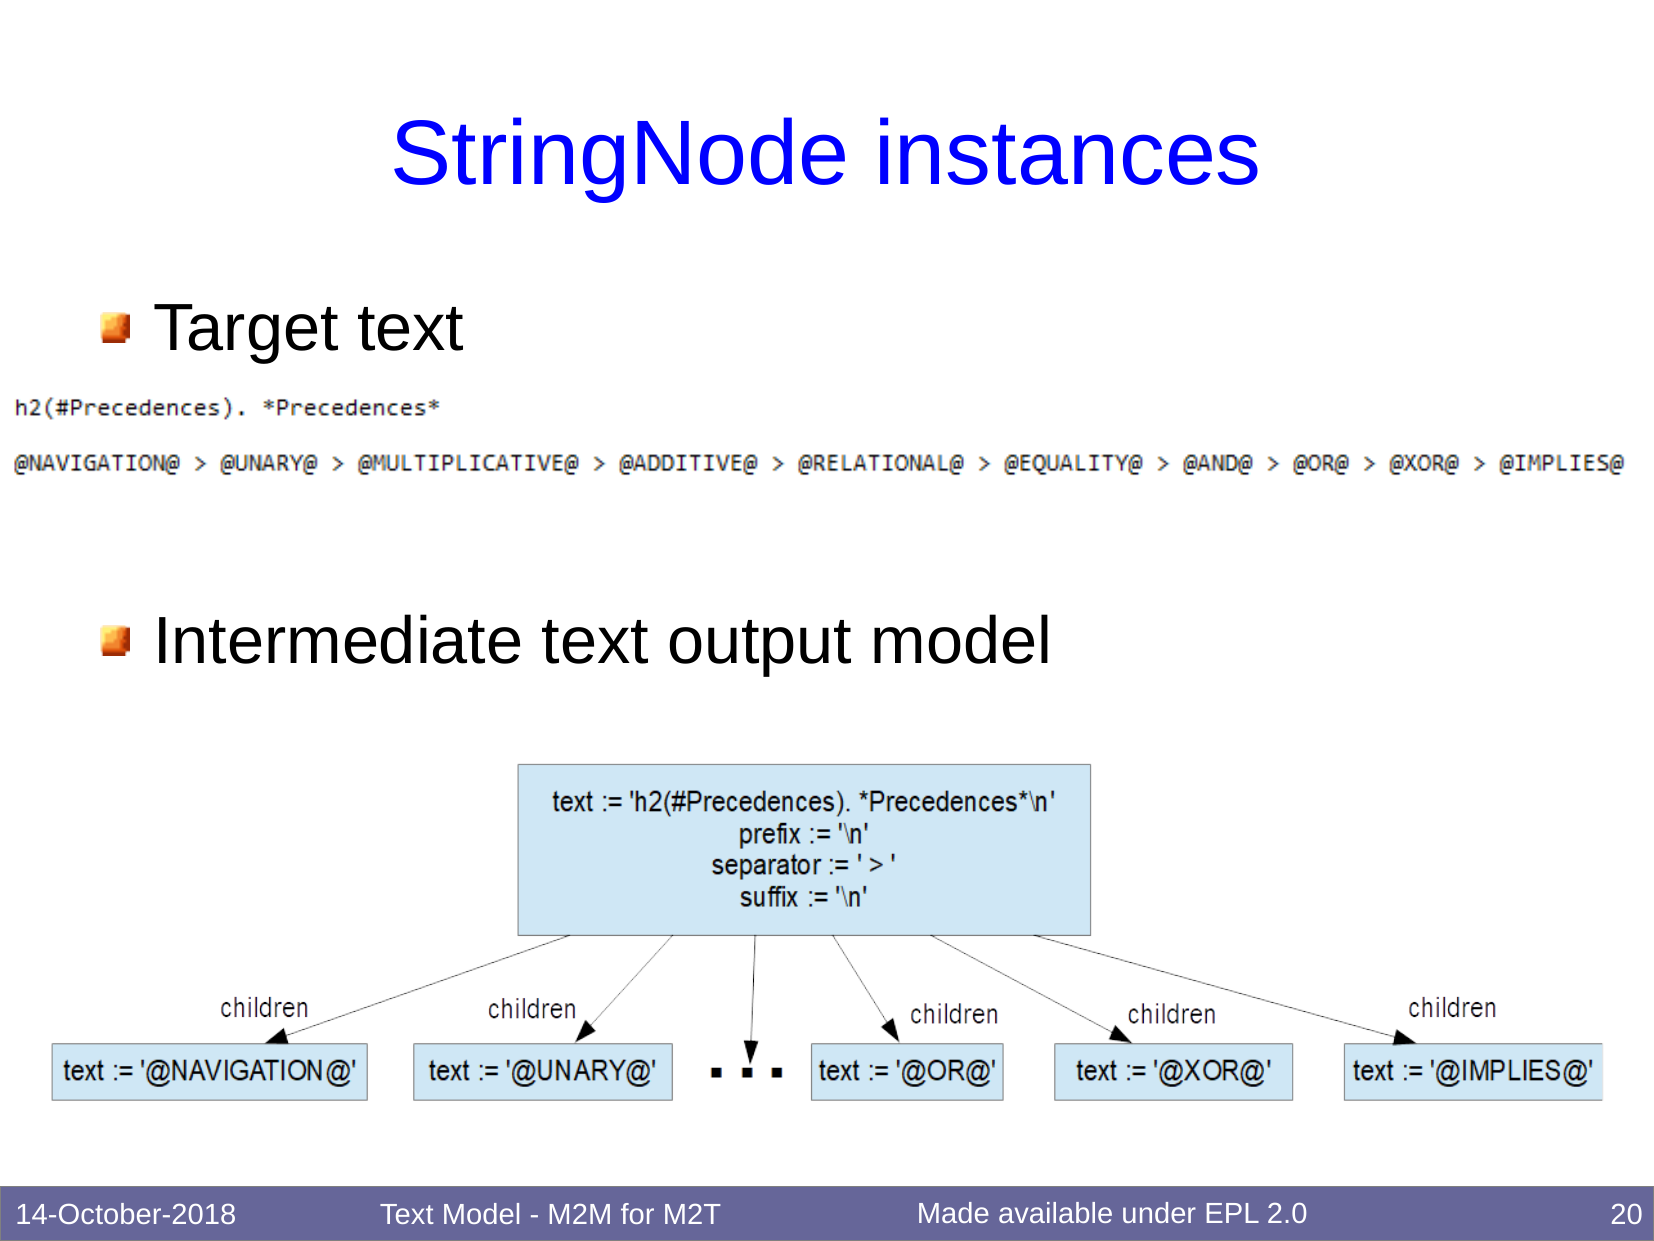

# StringNode instances
Target text
Intermediate text output model
14-October-2018
Text Model - M2M for M2T
20